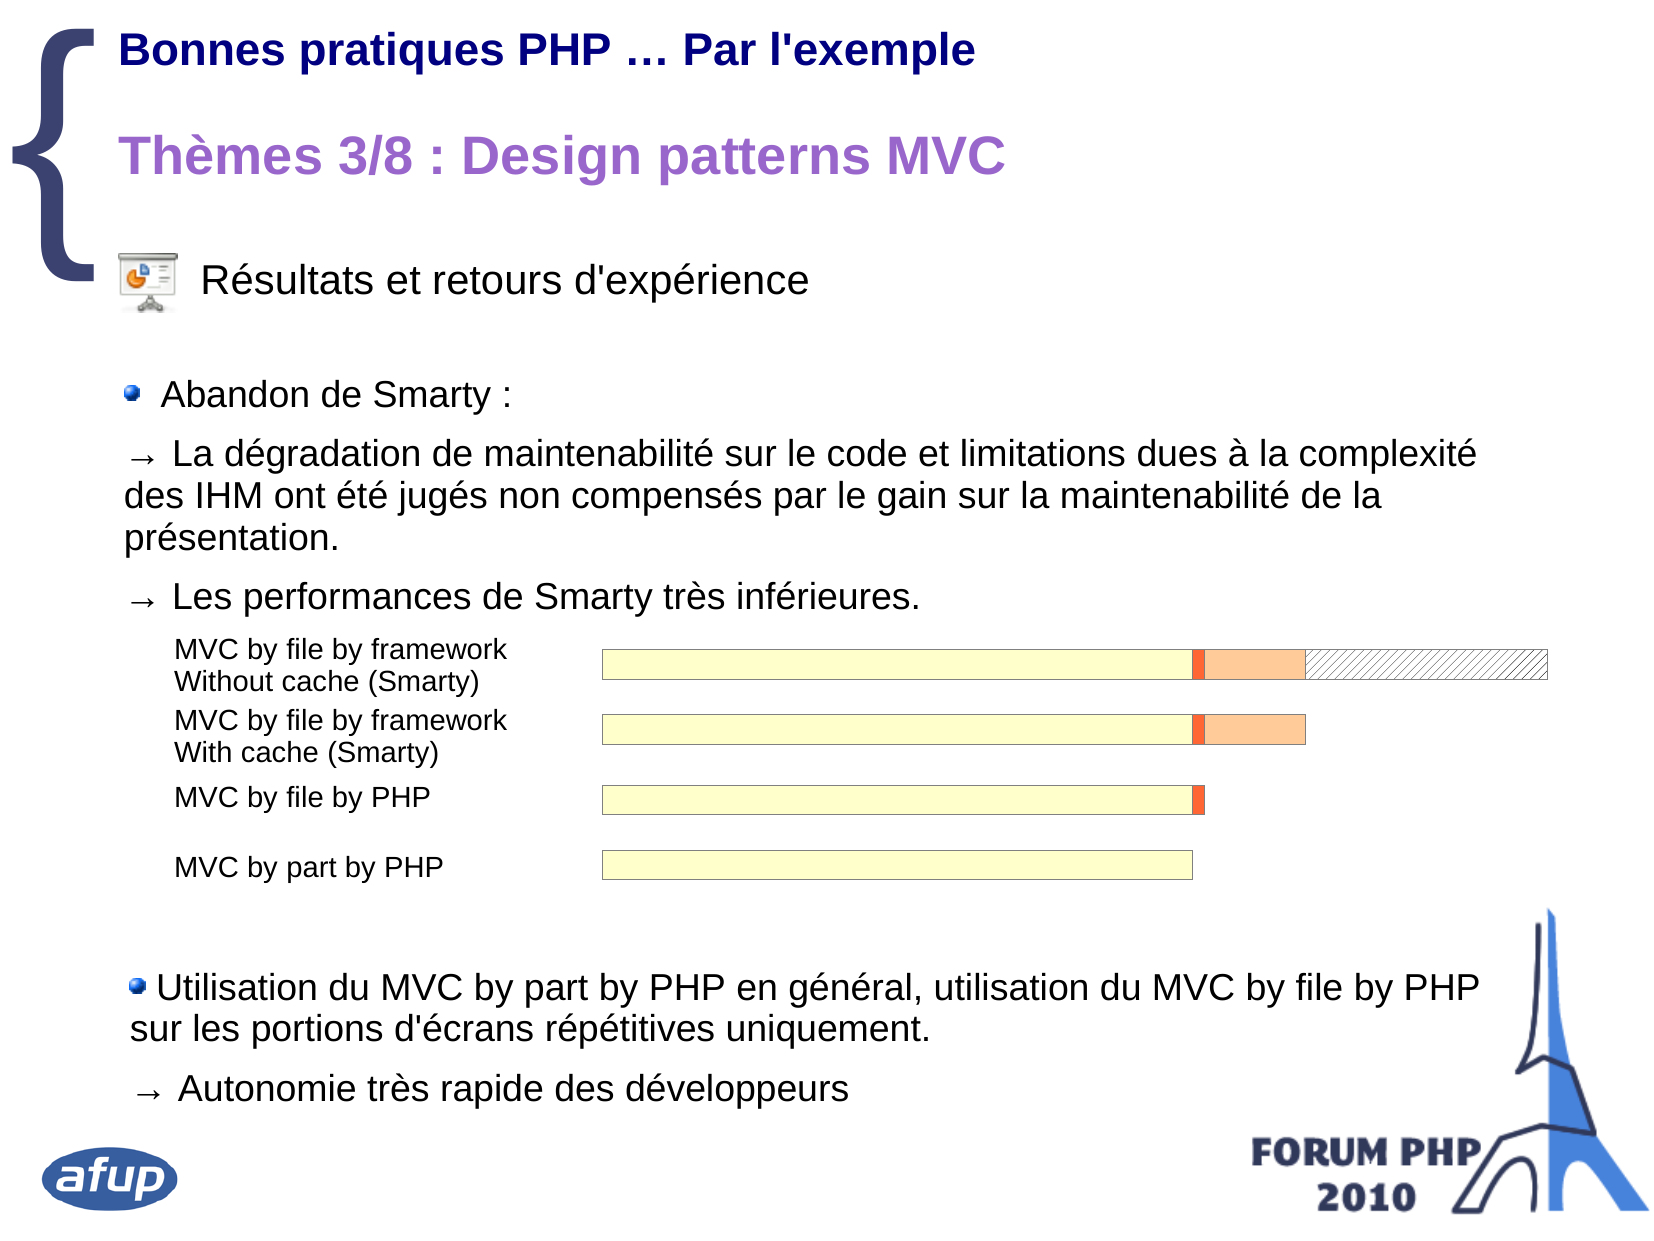

# Bonnes pratiques PHP … Par l'exemple Thèmes 3/8 : Design patterns MVC
 Résultats et retours d'expérience
 Abandon de Smarty :
→ La dégradation de maintenabilité sur le code et limitations dues à la complexité des IHM ont été jugés non compensés par le gain sur la maintenabilité de la présentation.
→ Les performances de Smarty très inférieures.
MVC by file by framework
Without cache (Smarty)
MVC by file by framework
With cache (Smarty)
MVC by file by PHP
MVC by part by PHP
 Utilisation du MVC by part by PHP en général, utilisation du MVC by file by PHP sur les portions d'écrans répétitives uniquement.
→ Autonomie très rapide des développeurs